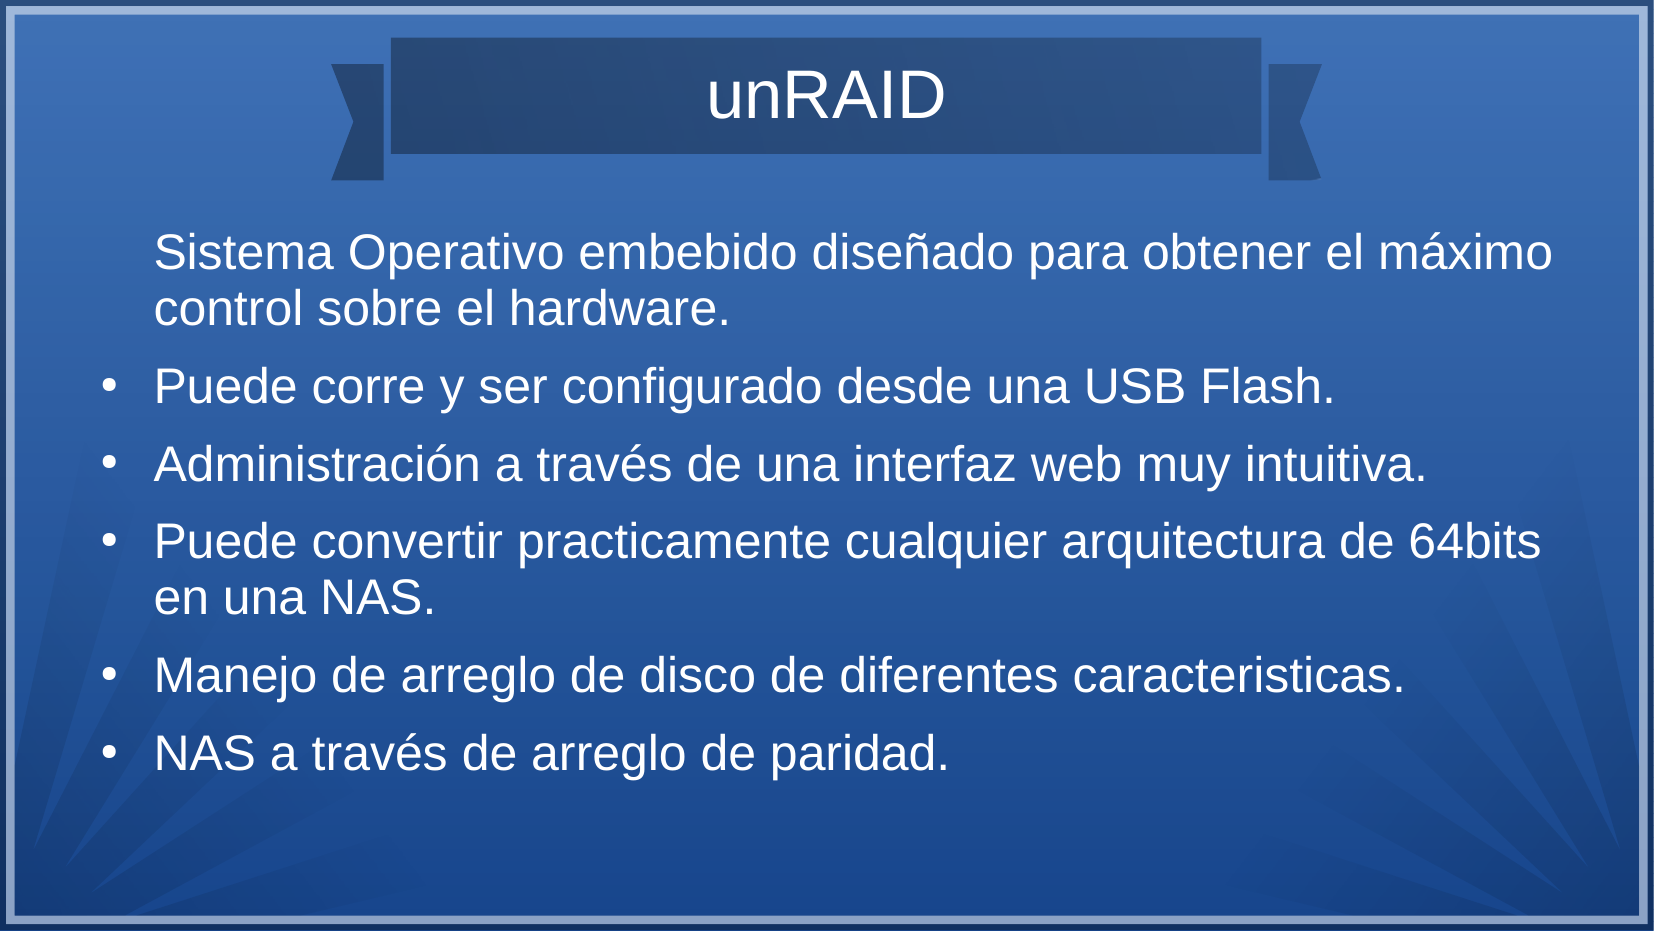

# unRAID
Sistema Operativo embebido diseñado para obtener el máximo control sobre el hardware.
Puede corre y ser configurado desde una USB Flash.
Administración a través de una interfaz web muy intuitiva.
Puede convertir practicamente cualquier arquitectura de 64bits en una NAS.
Manejo de arreglo de disco de diferentes caracteristicas.
NAS a través de arreglo de paridad.